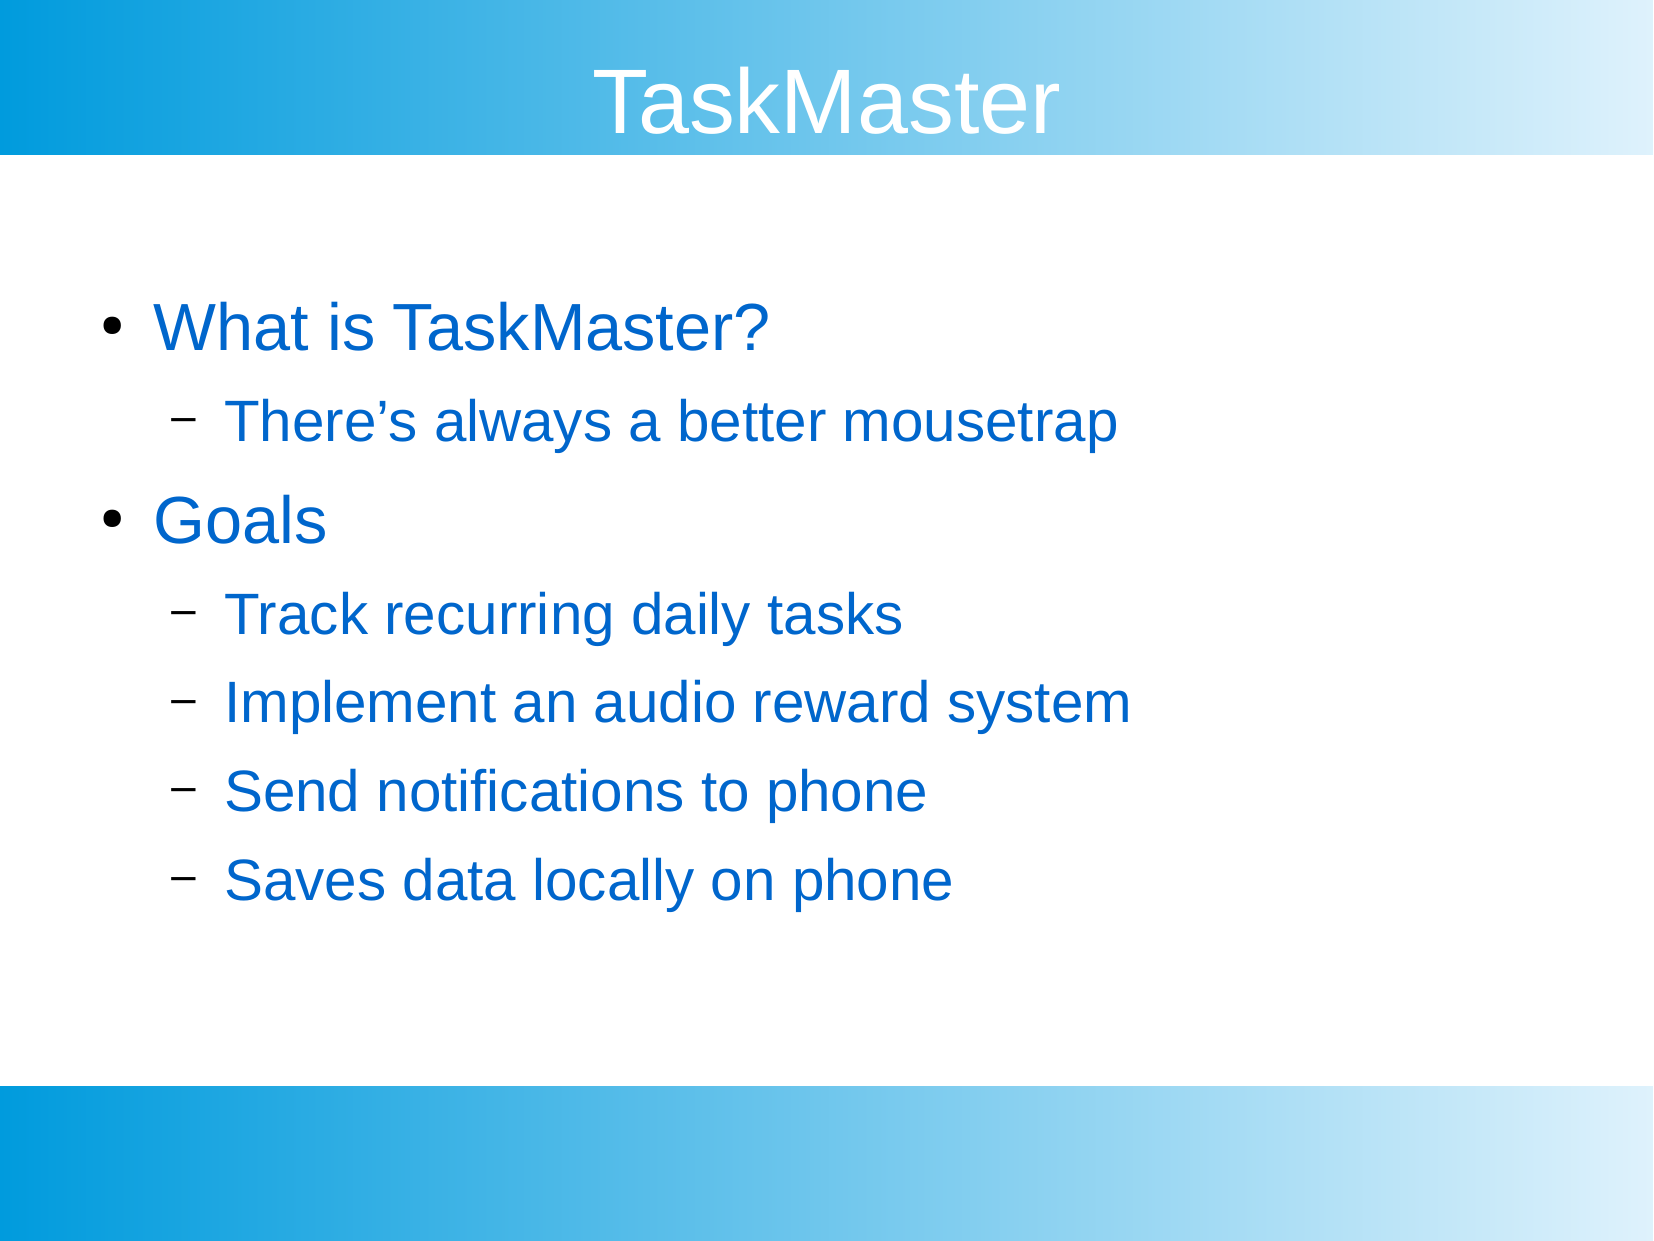

# TaskMaster
What is TaskMaster?
There’s always a better mousetrap
Goals
Track recurring daily tasks
Implement an audio reward system
Send notifications to phone
Saves data locally on phone